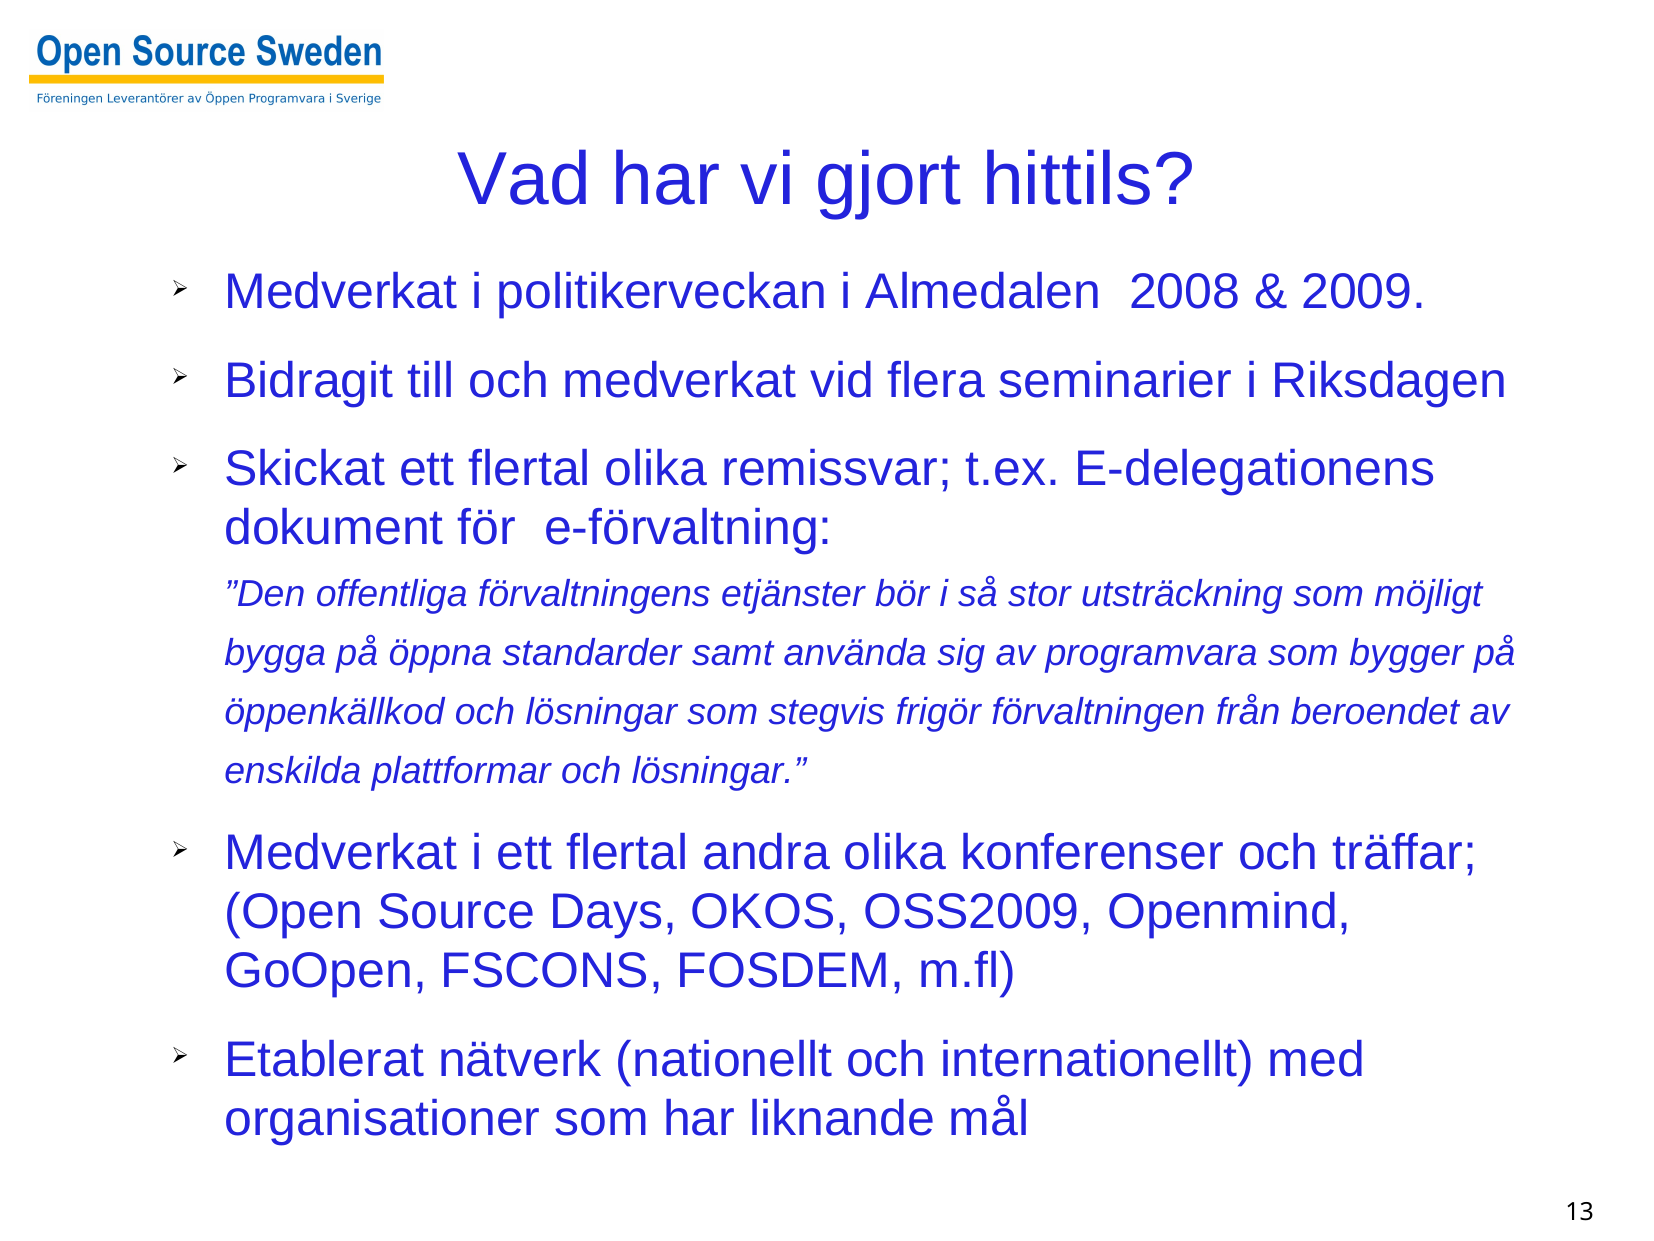

Vad har vi gjort hittils?
# Medverkat i politikerveckan i Almedalen 2008 & 2009.
Bidragit till och medverkat vid flera seminarier i Riksdagen
Skickat ett flertal olika remissvar; t.ex. E-delegationens dokument för e-förvaltning:
”Den offentliga förvaltningens etjänster bör i så stor utsträckning som möjligt bygga på öppna standarder samt använda sig av programvara som bygger på öppenkällkod och lösningar som stegvis frigör förvaltningen från beroendet av enskilda plattformar och lösningar.”
Medverkat i ett flertal andra olika konferenser och träffar; (Open Source Days, OKOS, OSS2009, Openmind, GoOpen, FSCONS, FOSDEM, m.fl)
Etablerat nätverk (nationellt och internationellt) med organisationer som har liknande mål